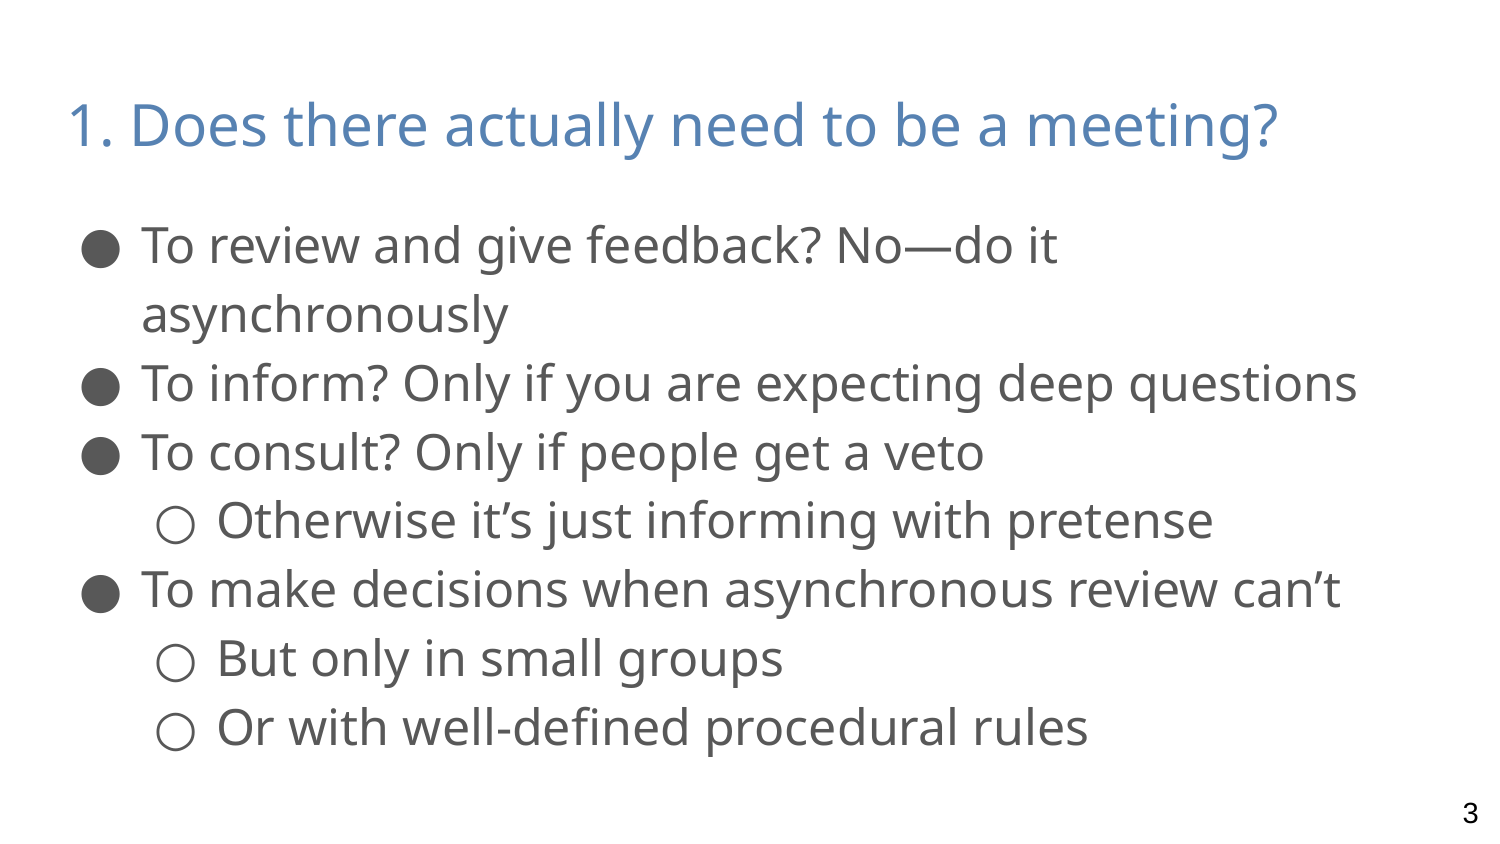

# 1. Does there actually need to be a meeting?
To review and give feedback? No—do it asynchronously
To inform? Only if you are expecting deep questions
To consult? Only if people get a veto
Otherwise it’s just informing with pretense
To make decisions when asynchronous review can’t
But only in small groups
Or with well-defined procedural rules